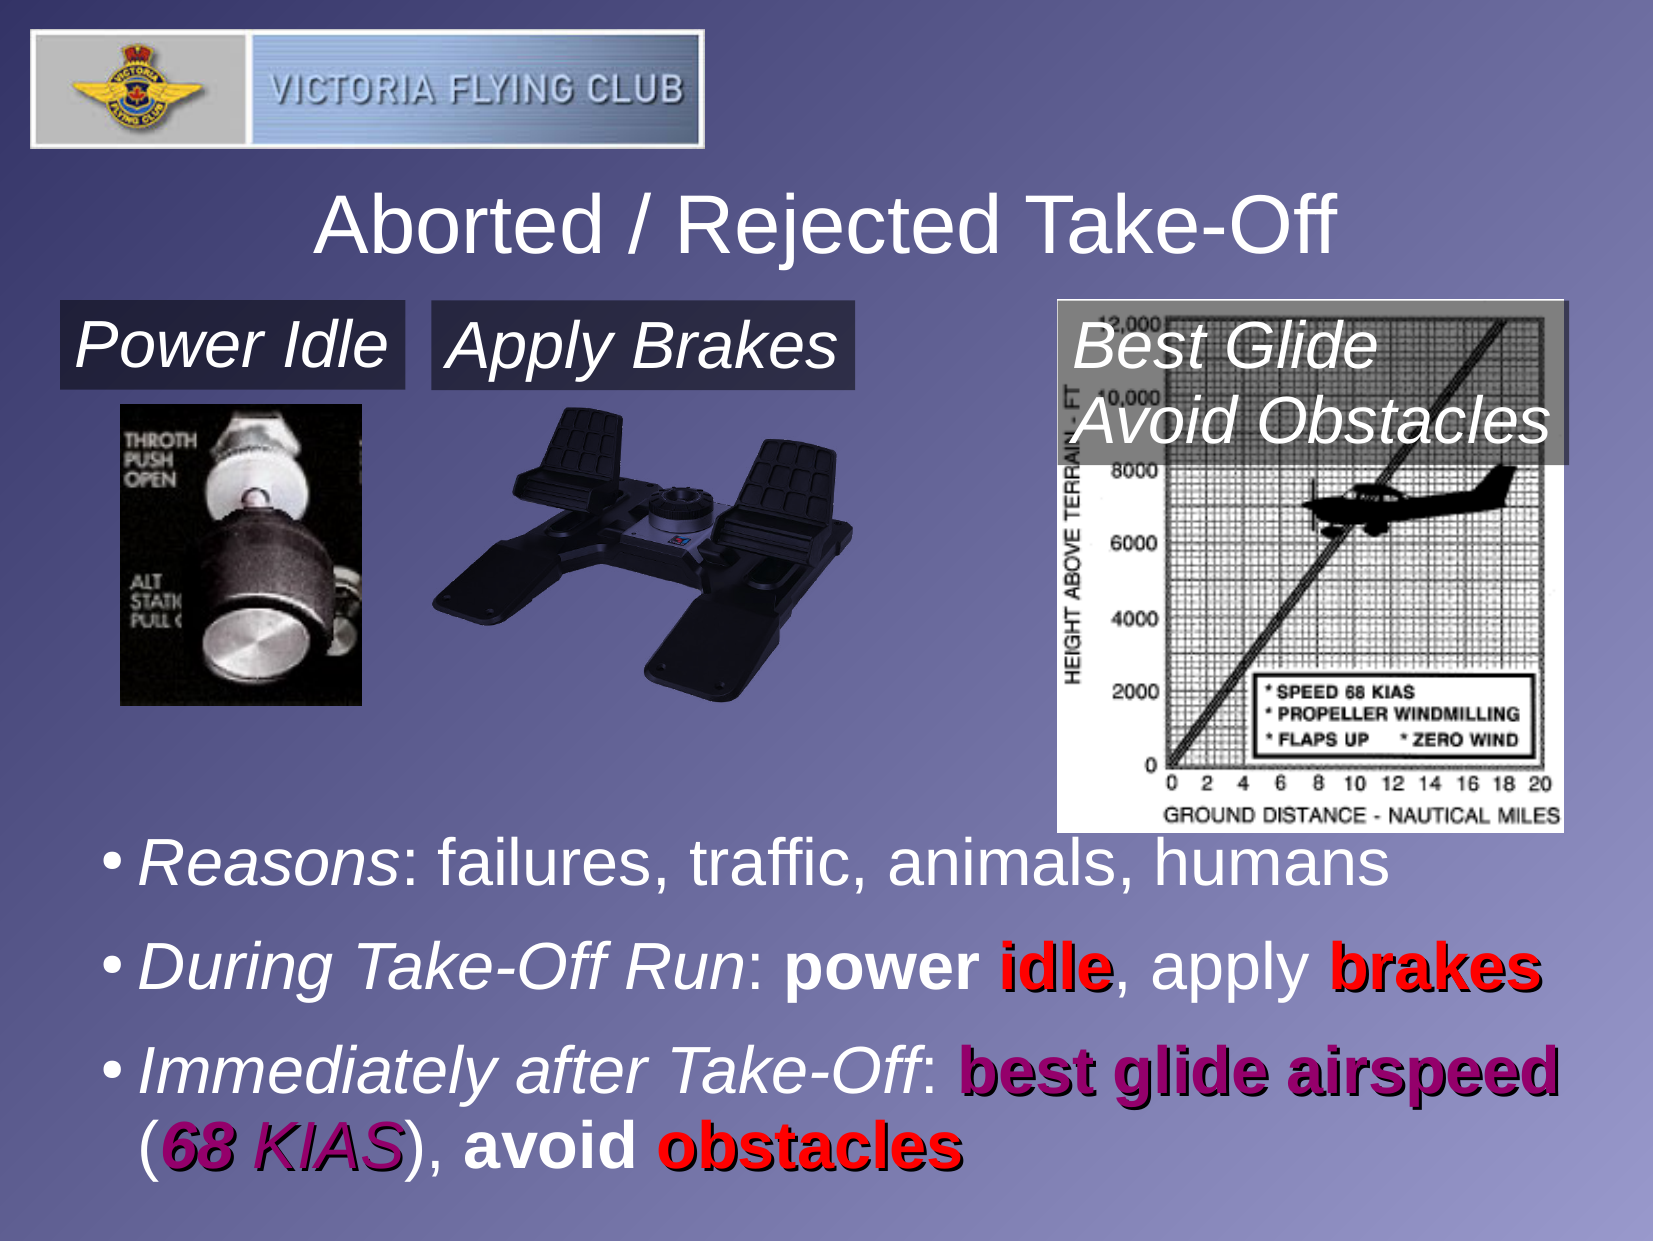

# Aborted / Rejected Take-Off
Power Idle
Apply Brakes
Best Glide
Avoid Obstacles
Reasons: failures, traffic, animals, humans
During Take-Off Run: power idle, apply brakes
Immediately after Take-Off: best glide airspeed (68 KIAS), avoid obstacles